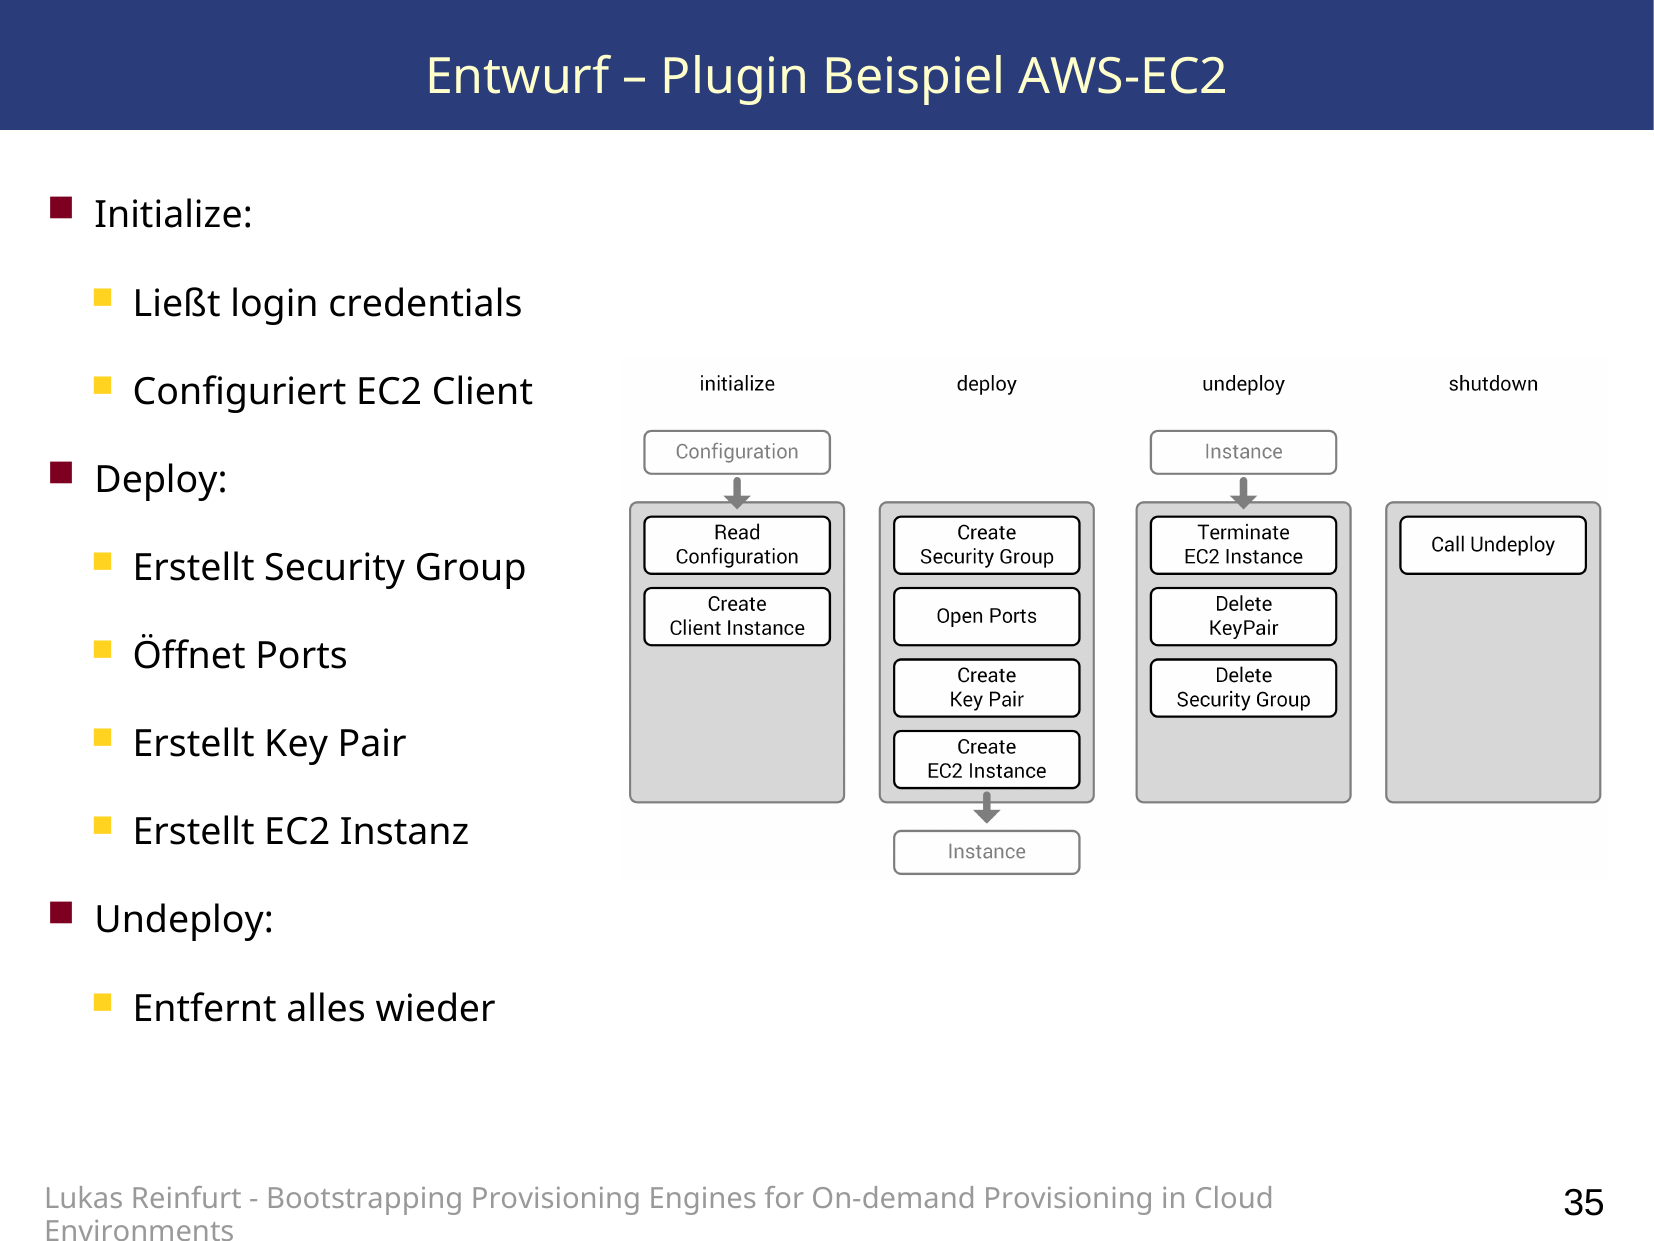

# Entwurf – Plugin Beispiel AWS-EC2
Initialize:
Ließt login credentials
Configuriert EC2 Client
Deploy:
Erstellt Security Group
Öffnet Ports
Erstellt Key Pair
Erstellt EC2 Instanz
Undeploy:
Entfernt alles wieder